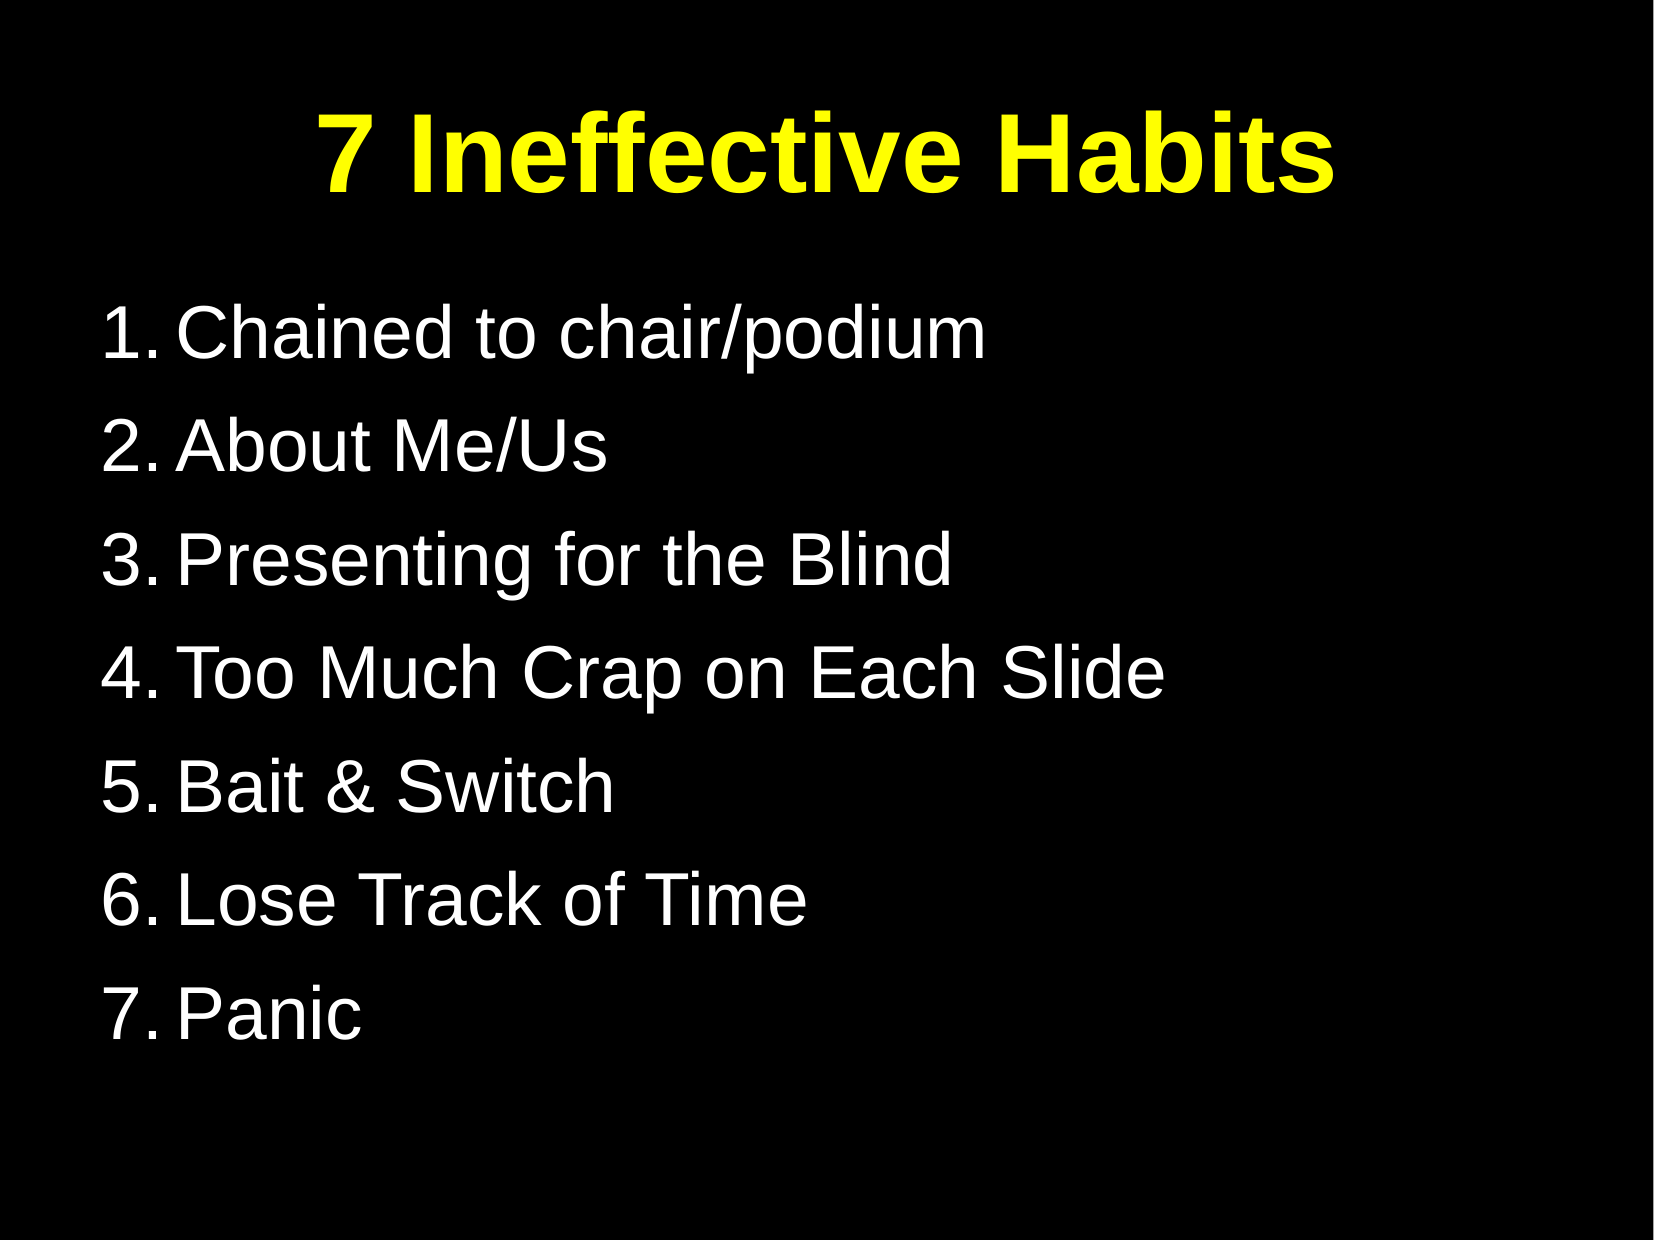

# 7 Ineffective Habits
Chained to chair/podium
About Me/Us
Presenting for the Blind
Too Much Crap on Each Slide
Bait & Switch
Lose Track of Time
Panic